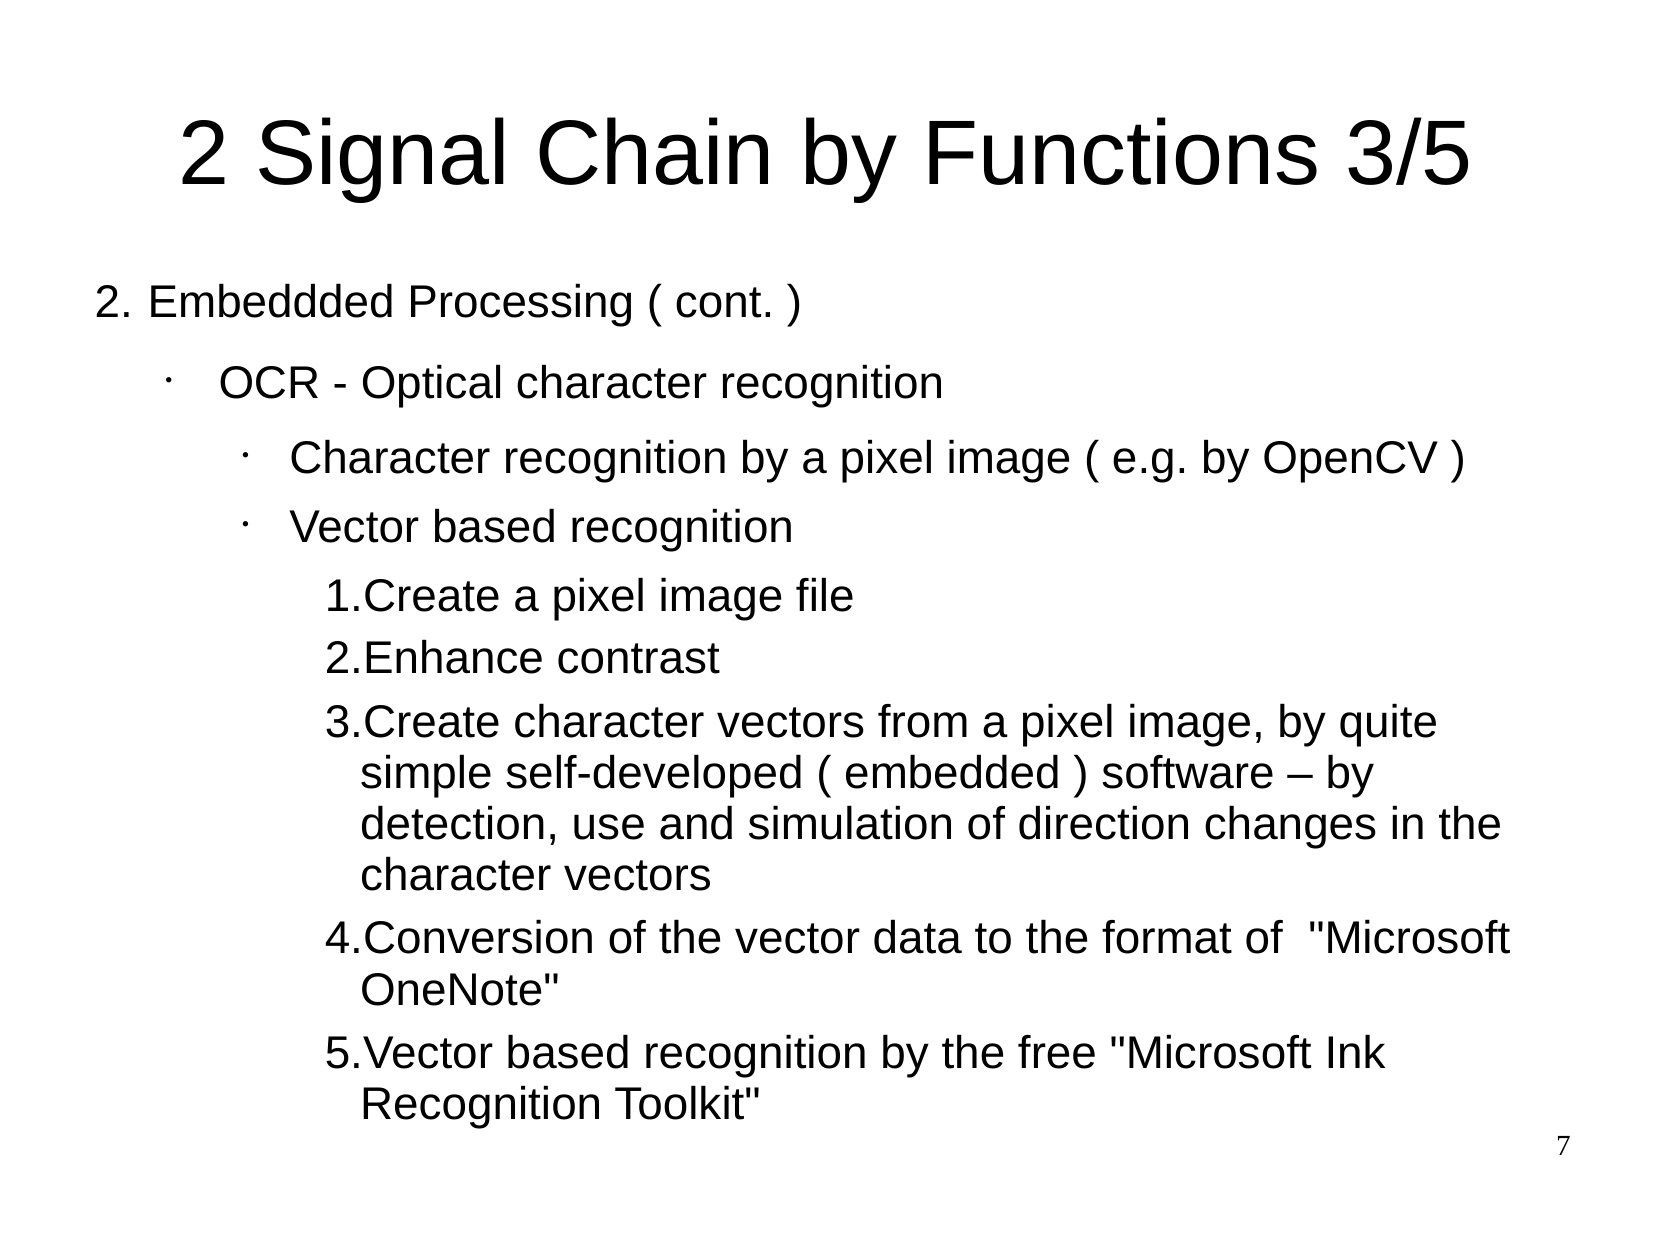

# 2 Signal Chain by Functions 3/5
Embeddded Processing ( cont. )
OCR - Optical character recognition
Character recognition by a pixel image ( e.g. by OpenCV )
Vector based recognition
Create a pixel image file
Enhance contrast
Create character vectors from a pixel image, by quite simple self-developed ( embedded ) software – by detection, use and simulation of direction changes in the character vectors
Conversion of the vector data to the format of "Microsoft OneNote"
Vector based recognition by the free "Microsoft Ink Recognition Toolkit"
7